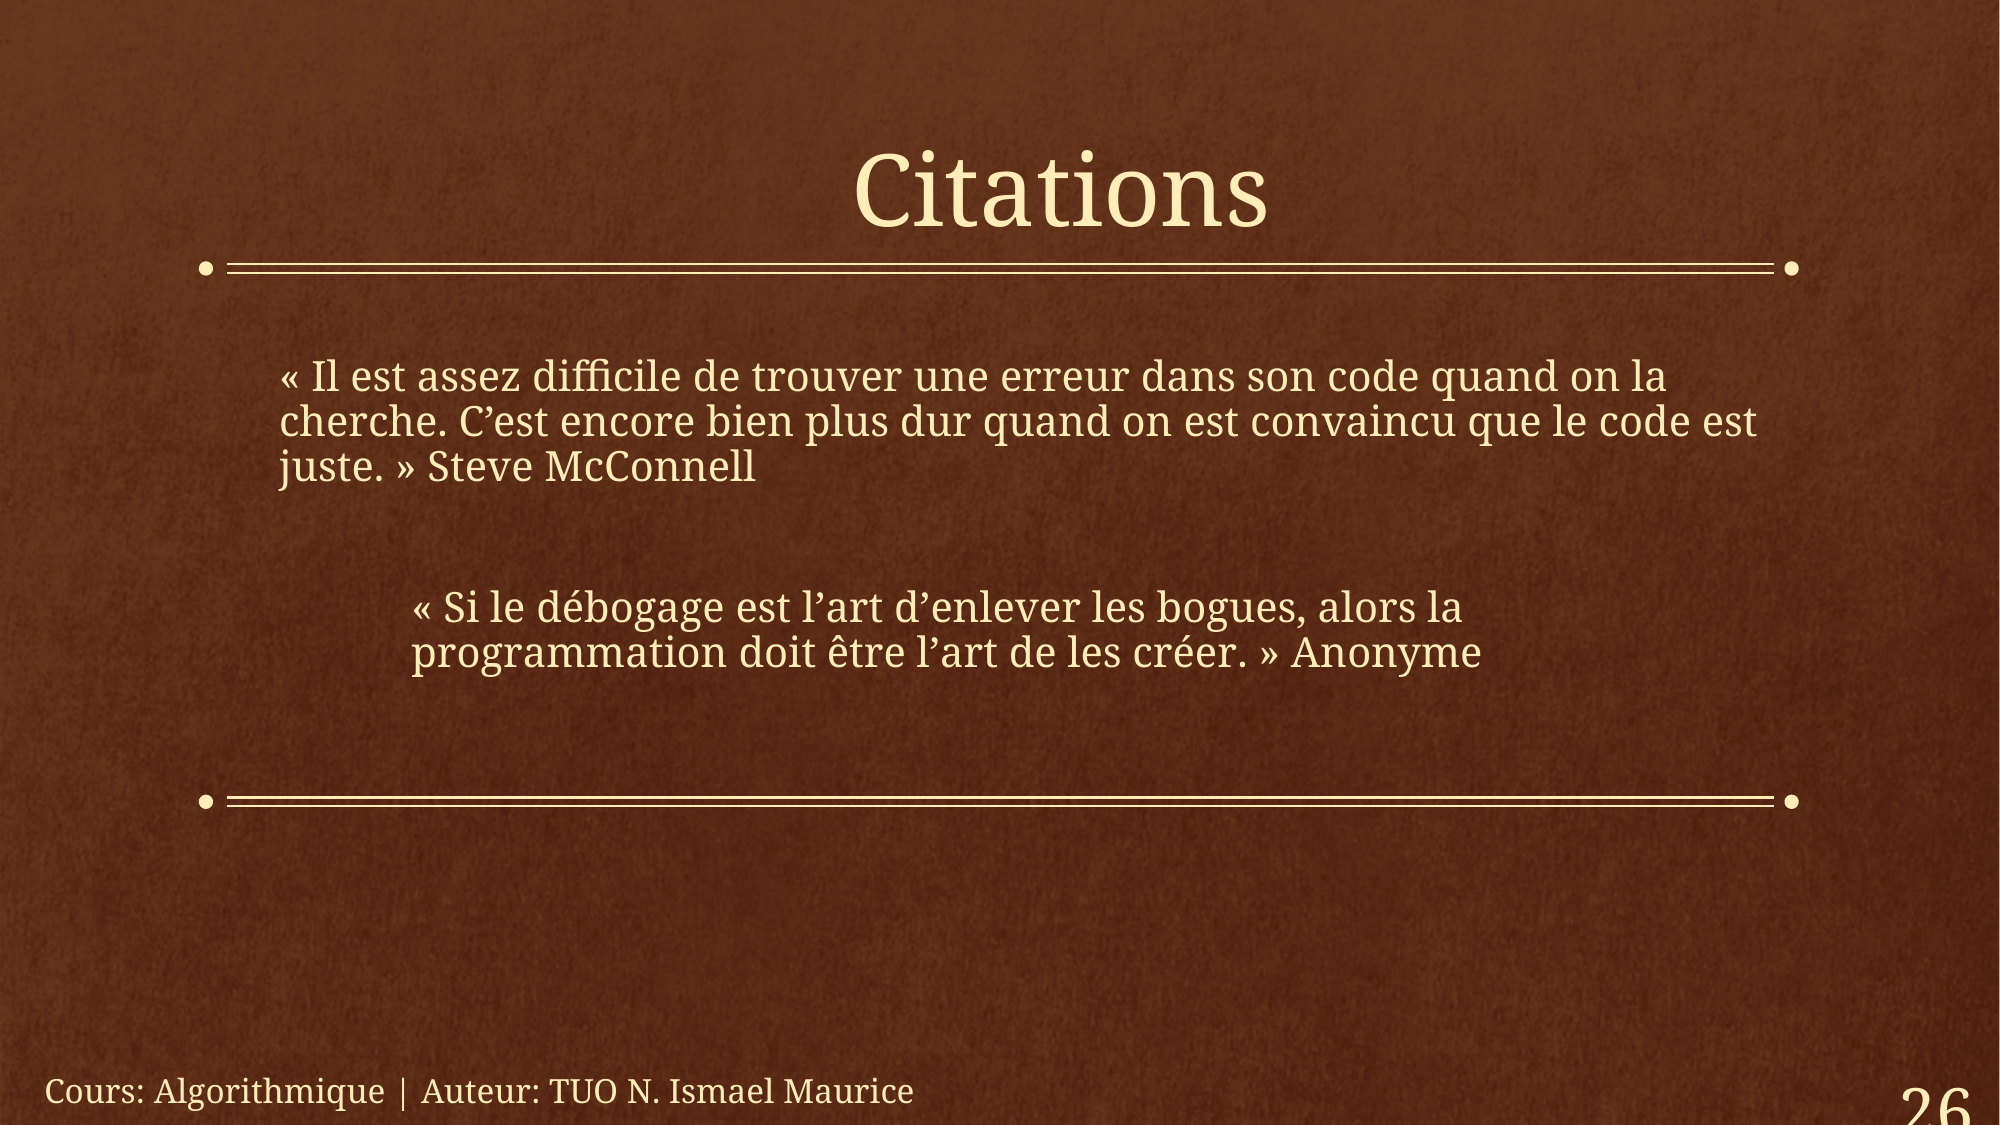

Citations
# « Il est assez difficile de trouver une erreur dans son code quand on la cherche. C’est encore bien plus dur quand on est convaincu que le code est juste. » Steve McConnell
« Si le débogage est l’art d’enlever les bogues, alors la programmation doit être l’art de les créer. » Anonyme
Cours: Algorithmique | Auteur: TUO N. Ismael Maurice